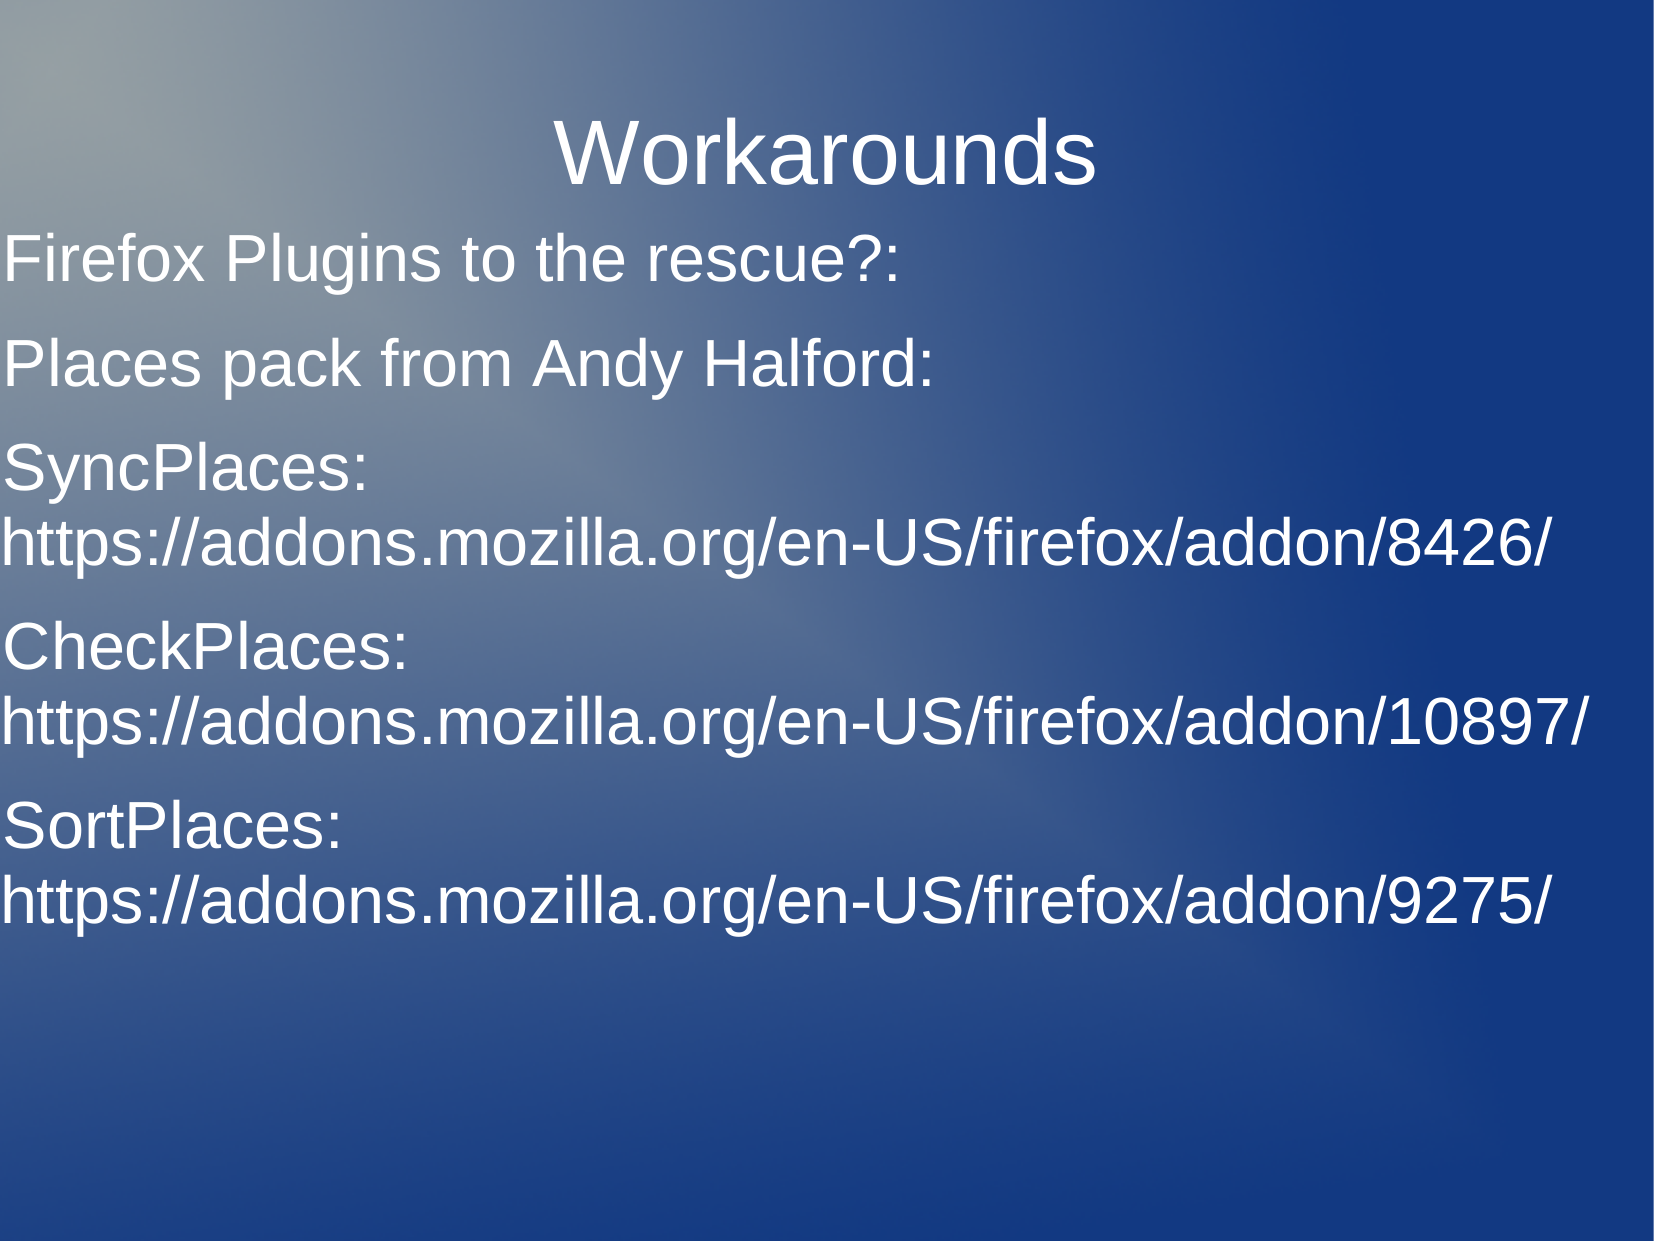

# Workarounds
Firefox Plugins to the rescue?:
Places pack from Andy Halford:
SyncPlaces:
https://addons.mozilla.org/en-US/firefox/addon/8426/
CheckPlaces:
https://addons.mozilla.org/en-US/firefox/addon/10897/
SortPlaces:
https://addons.mozilla.org/en-US/firefox/addon/9275/